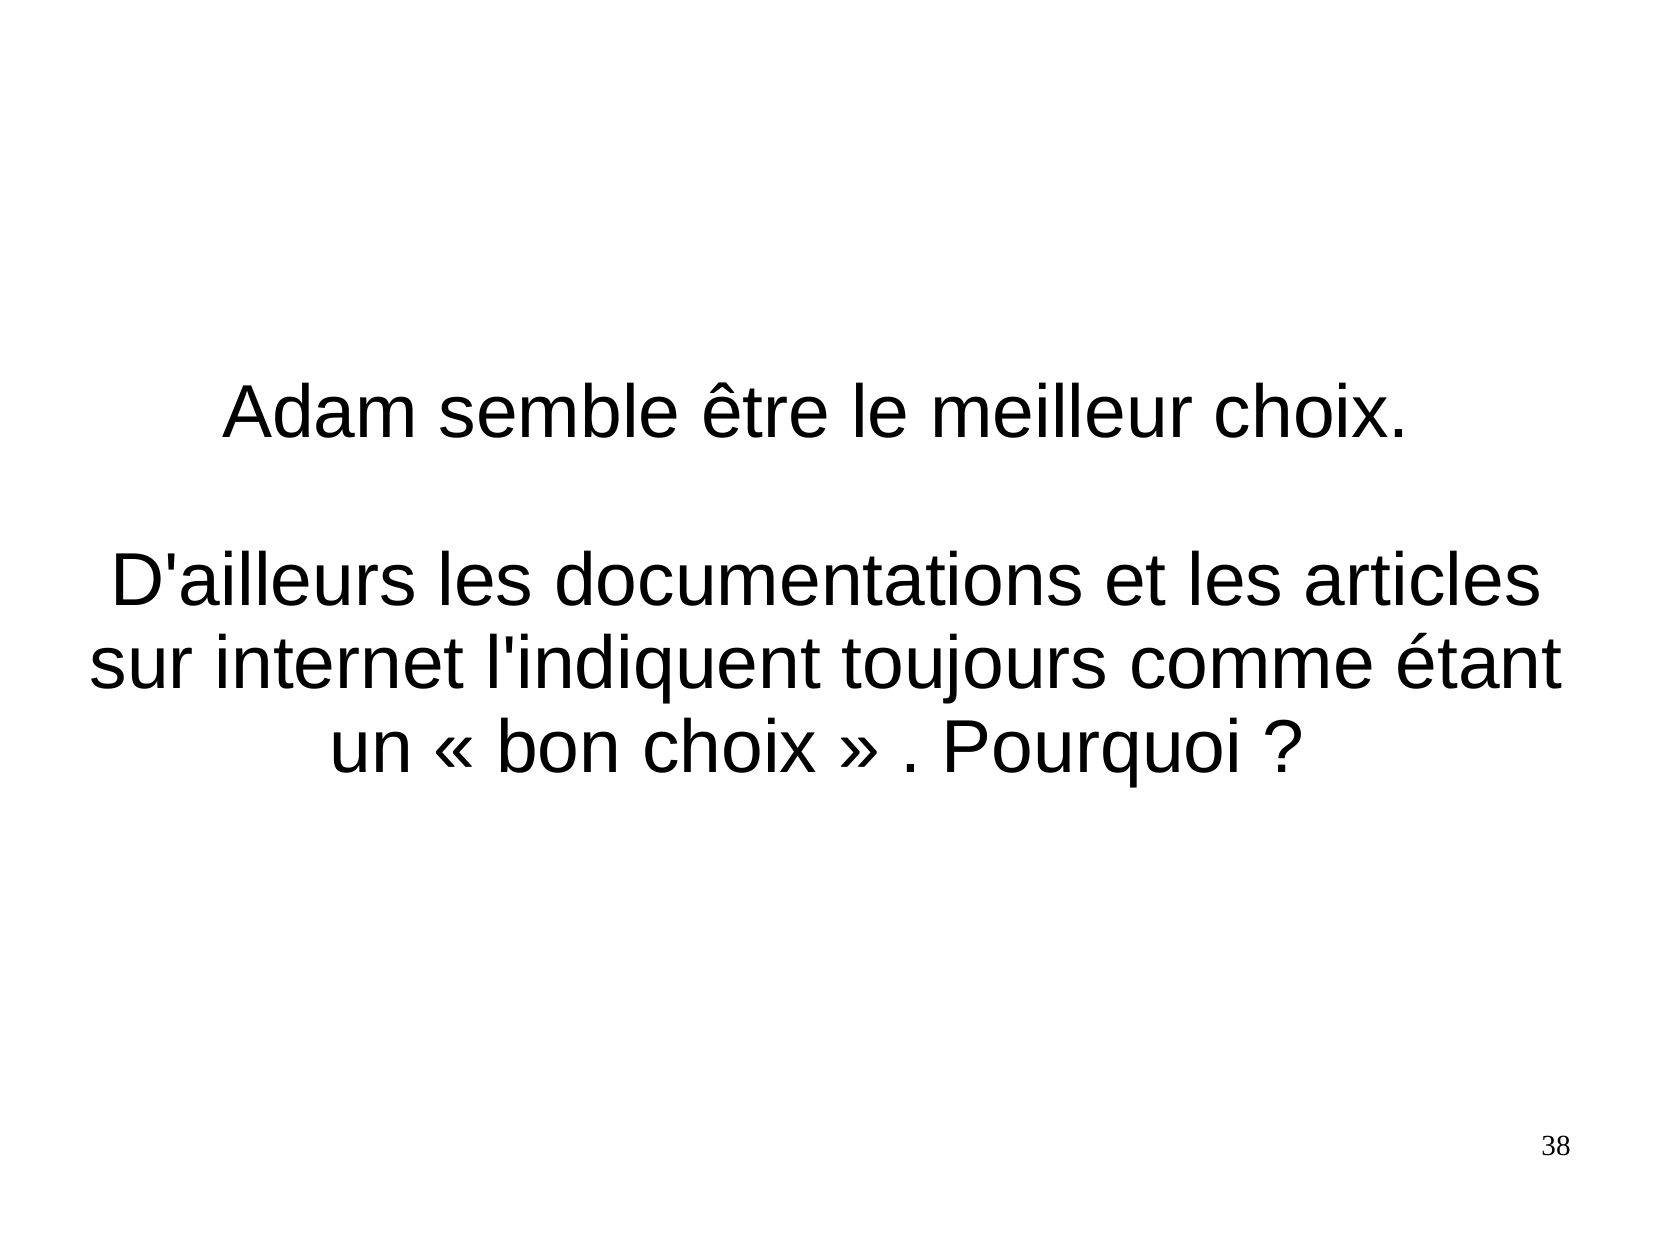

# Adam semble être le meilleur choix.
D'ailleurs les documentations et les articles sur internet l'indiquent toujours comme étant un « bon choix » . Pourquoi ?
38